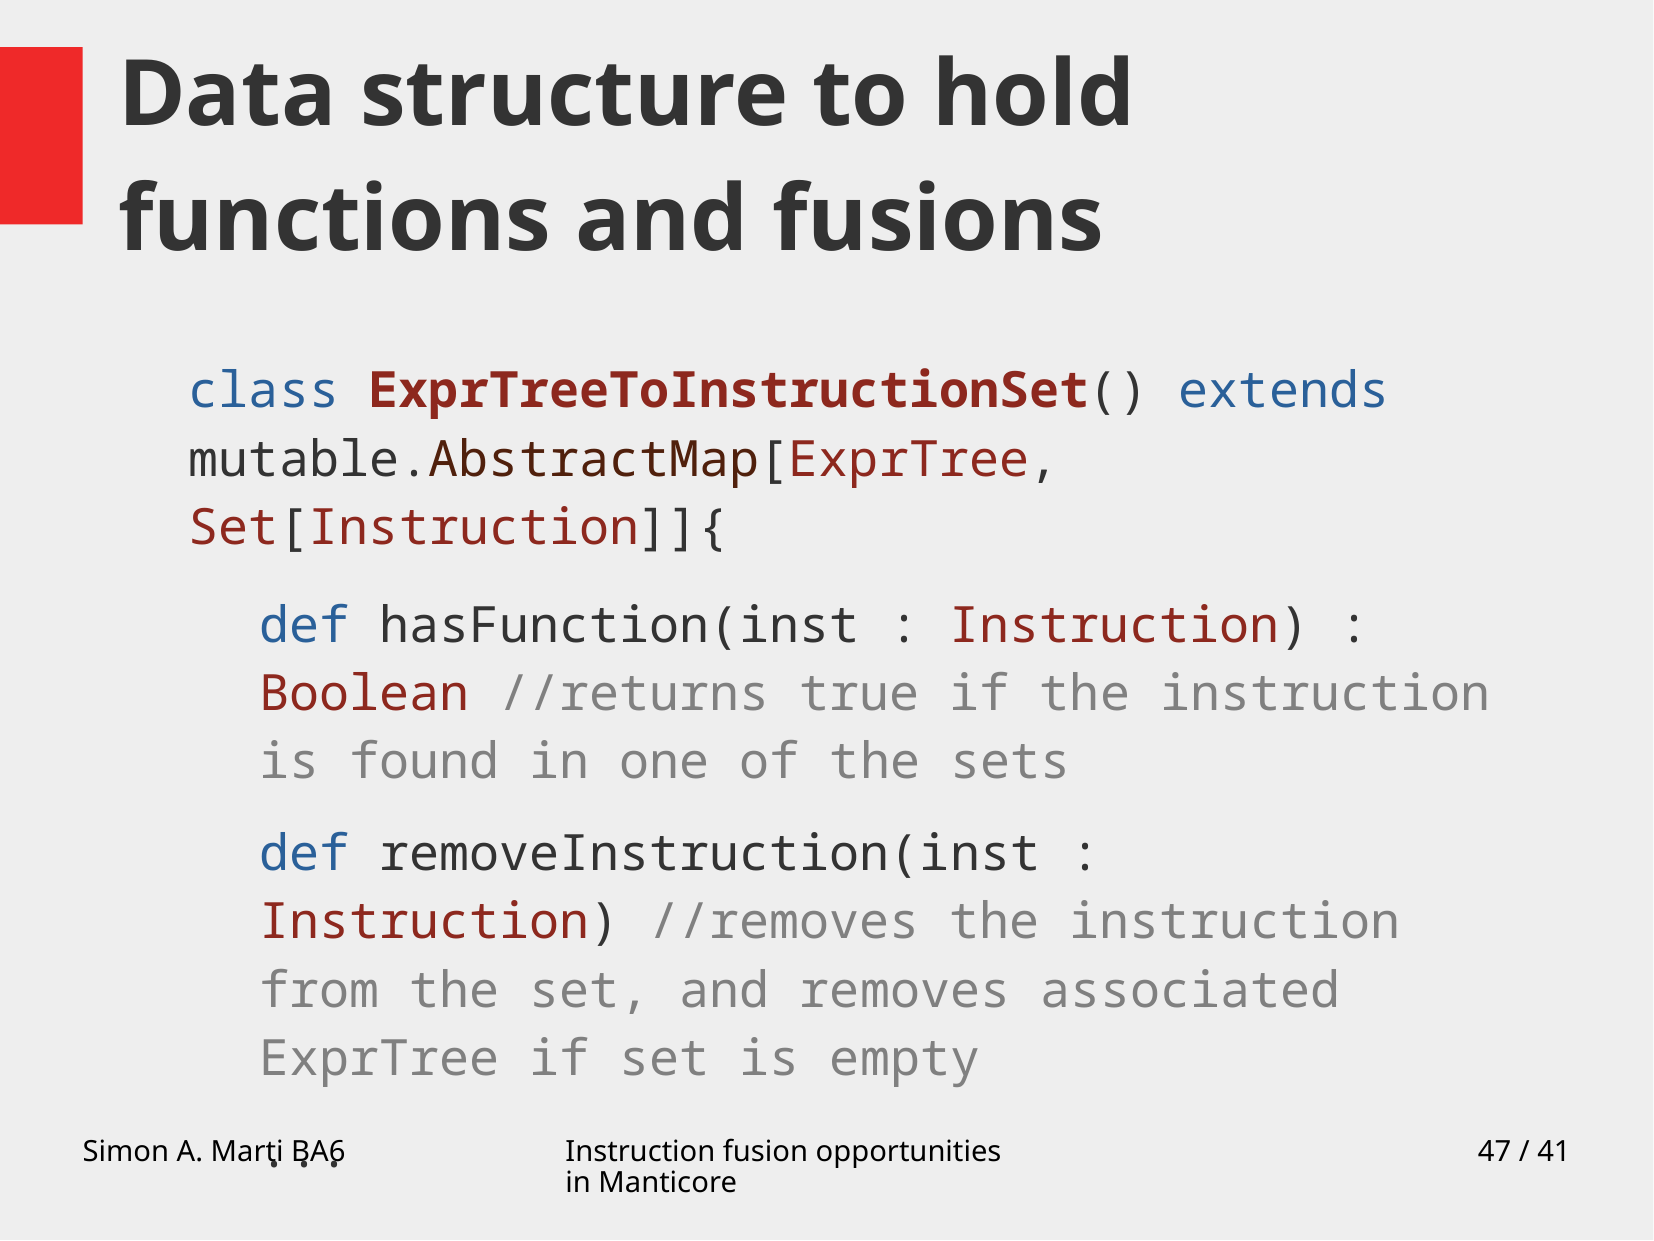

# Data structure to hold functions and fusions
class ExprTreeToInstructionSet() extends mutable.AbstractMap[ExprTree, Set[Instruction]]{
def hasFunction(inst : Instruction) : Boolean //returns true if the instruction is found in one of the sets
def removeInstruction(inst : Instruction) //removes the instruction from the set, and removes associated ExprTree if set is empty
...
Simon A. Marti BA6
Instruction fusion opportunities in Manticore
47